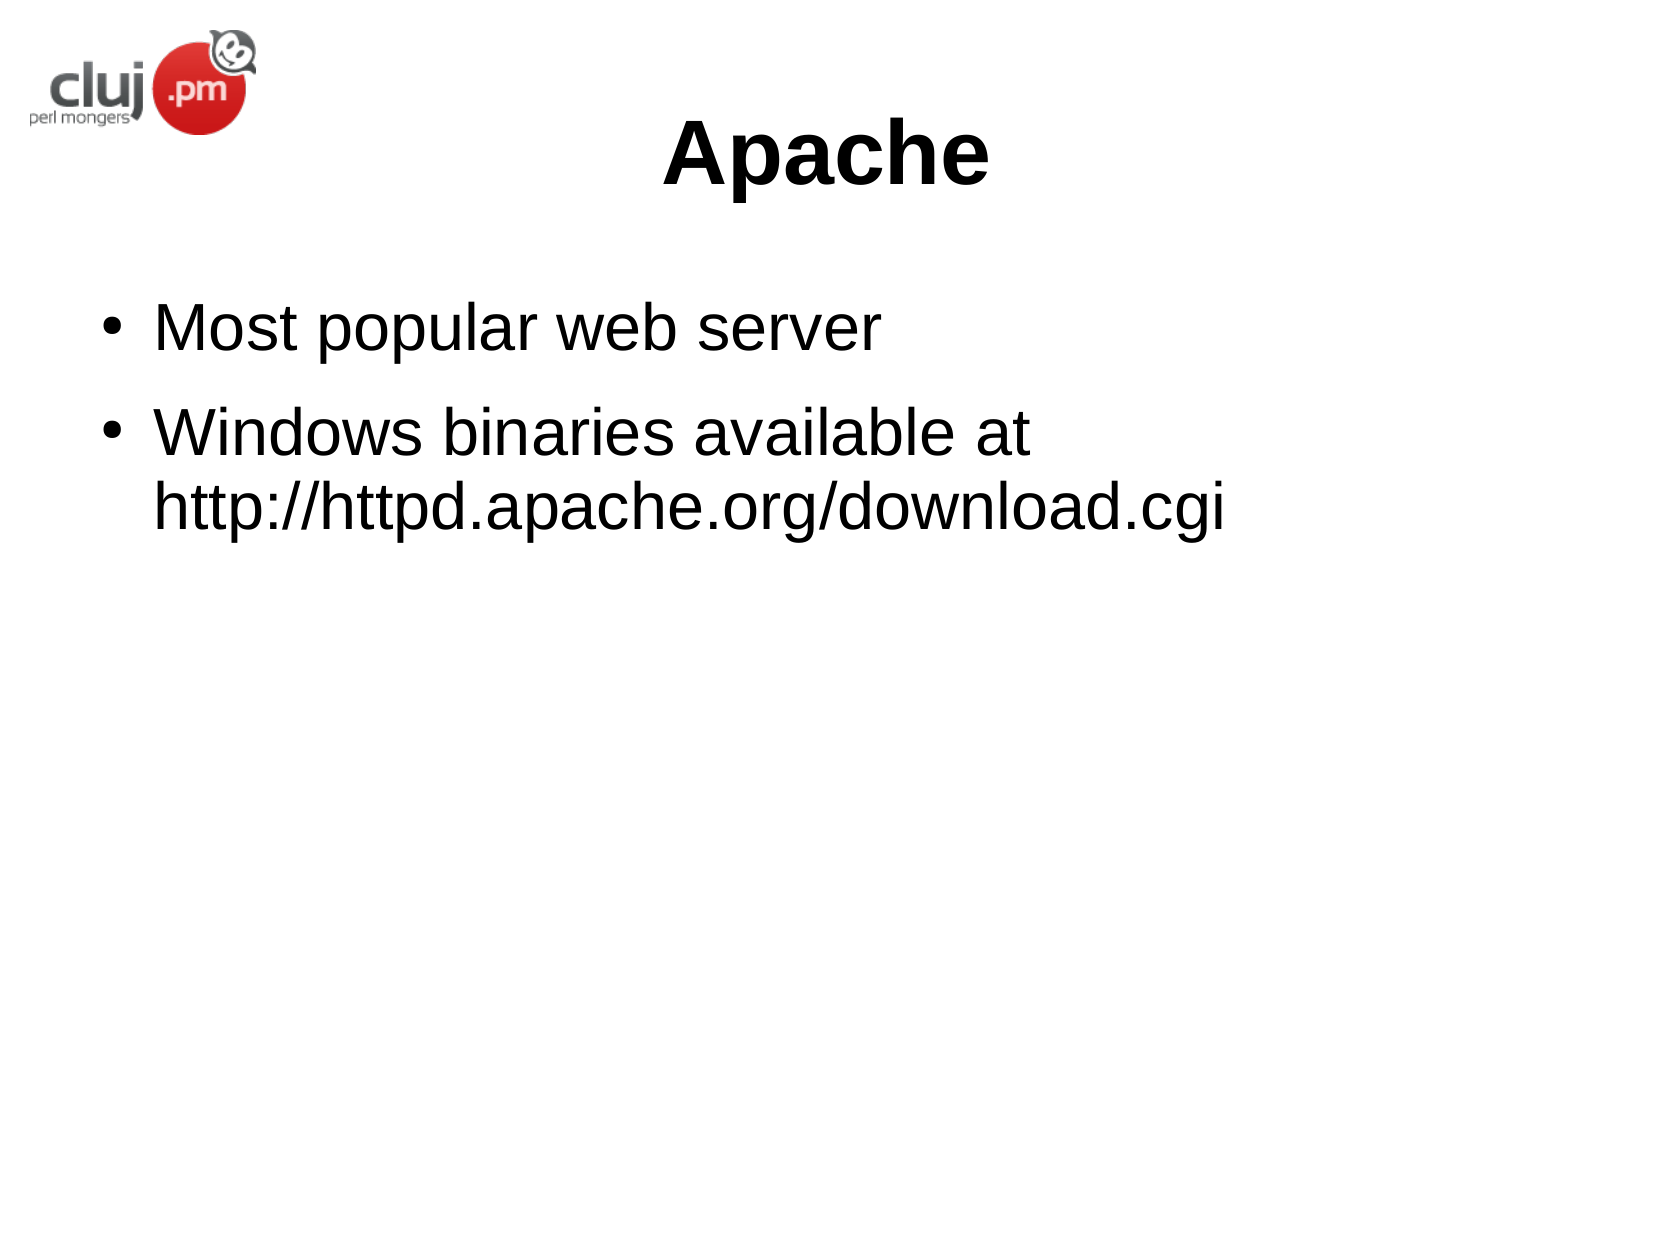

# Apache
Most popular web server
Windows binaries available at http://httpd.apache.org/download.cgi